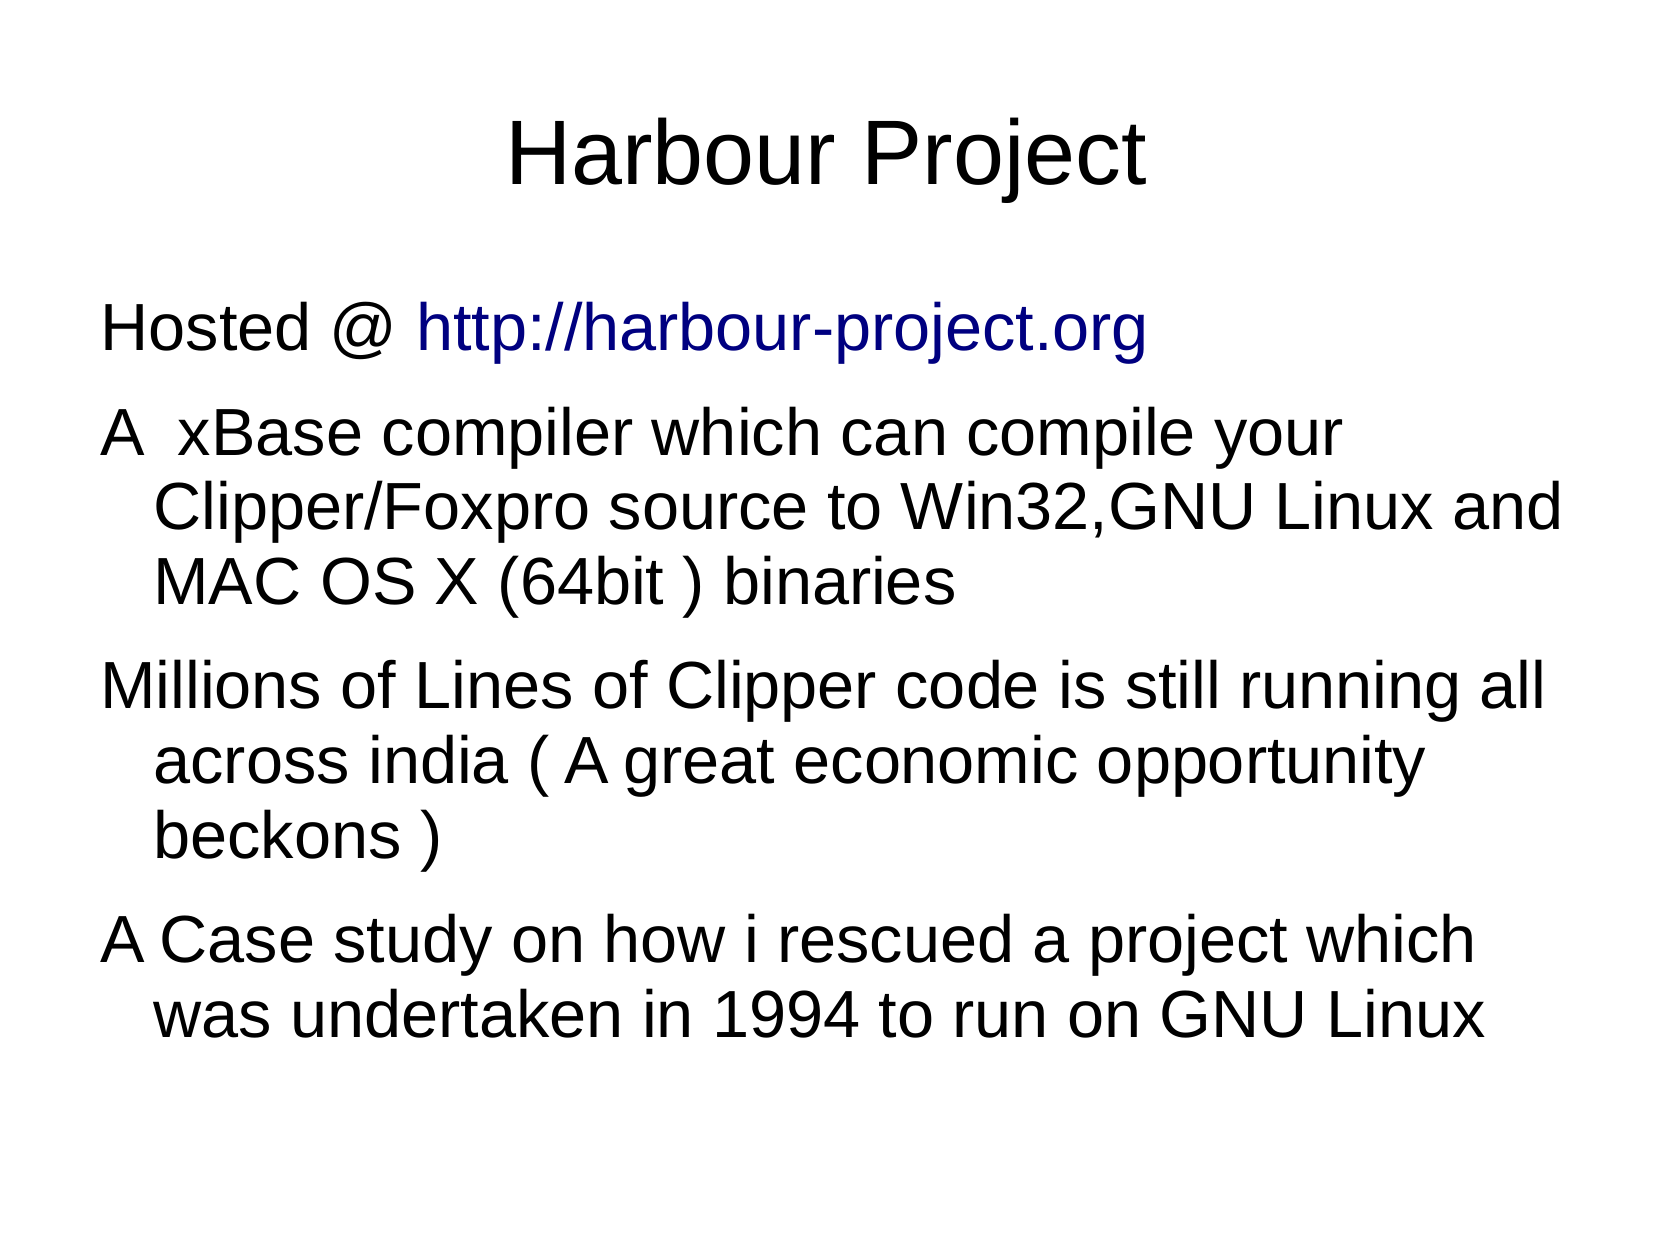

# Harbour Project
Hosted @ http://harbour-project.org
A xBase compiler which can compile your Clipper/Foxpro source to Win32,GNU Linux and MAC OS X (64bit ) binaries
Millions of Lines of Clipper code is still running all across india ( A great economic opportunity beckons )
A Case study on how i rescued a project which was undertaken in 1994 to run on GNU Linux